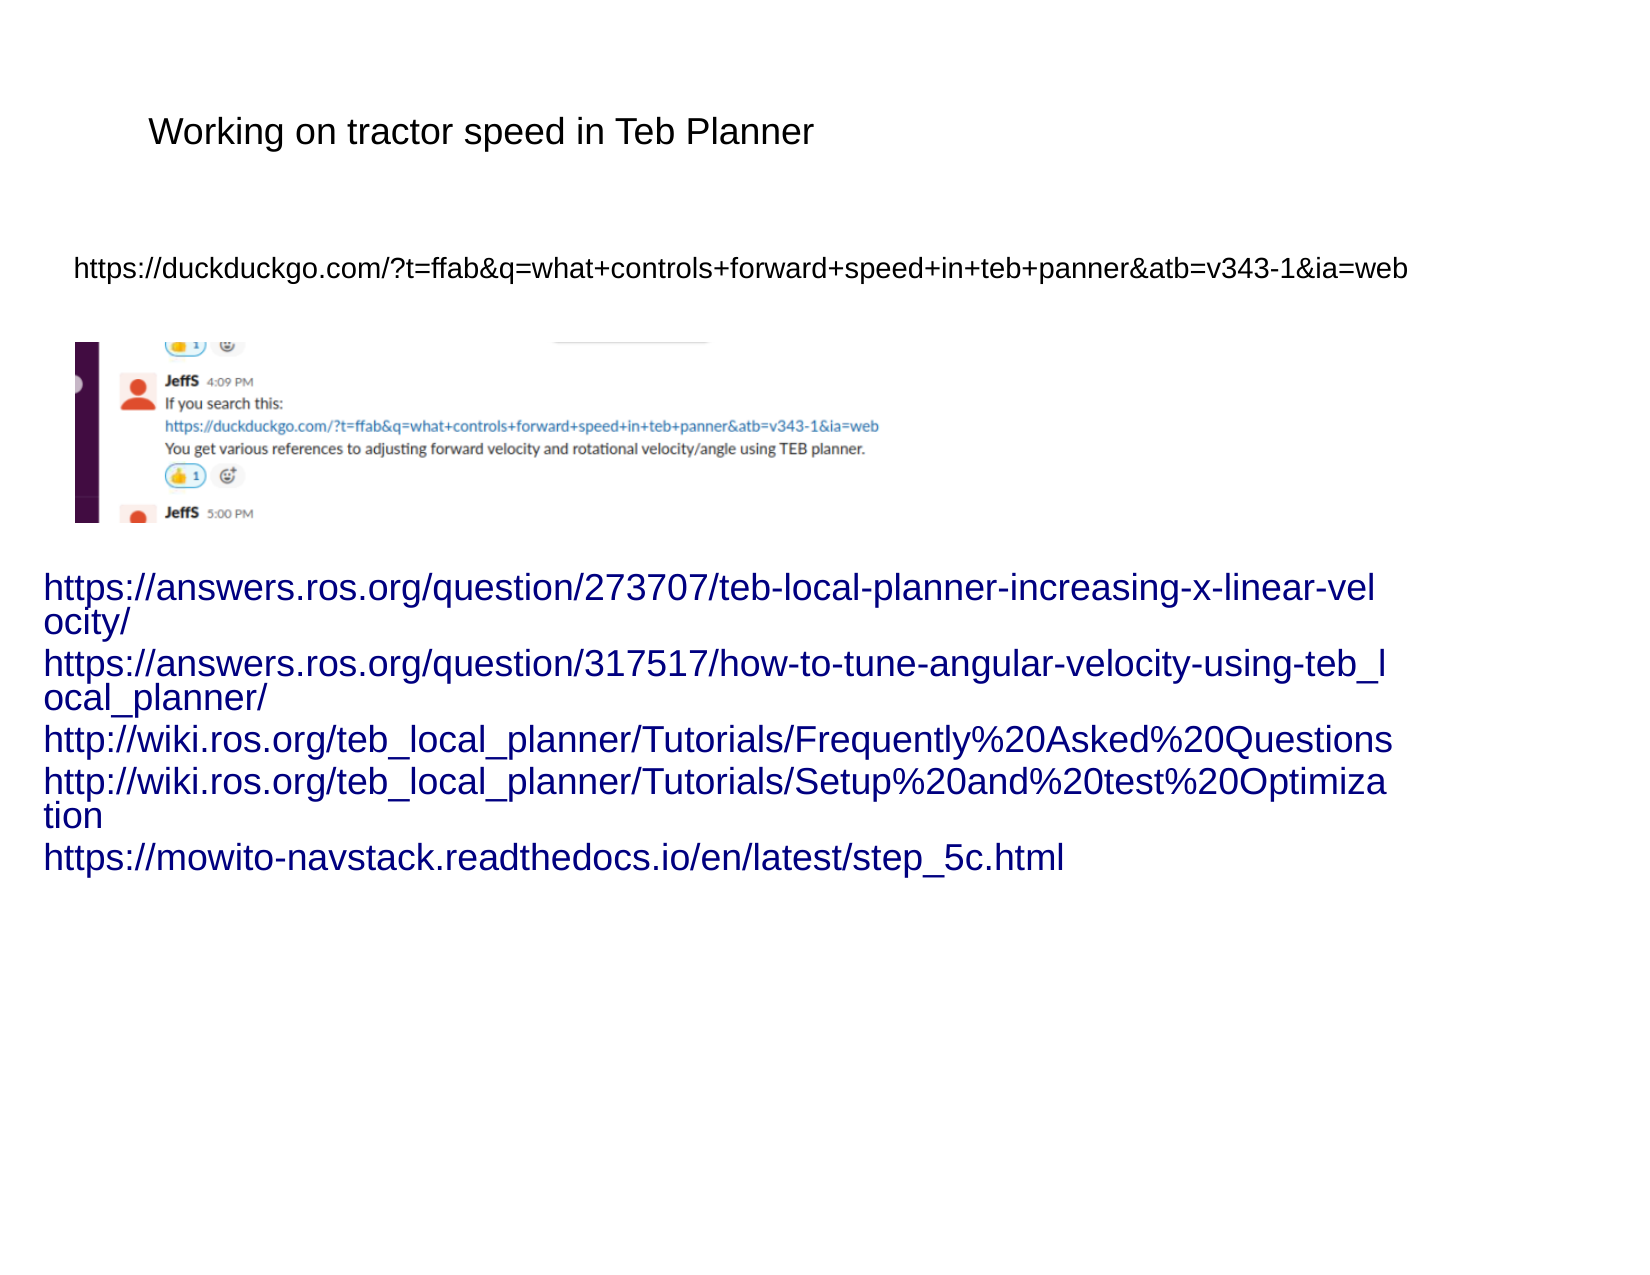

Working on tractor speed in Teb Planner
https://duckduckgo.com/?t=ffab&q=what+controls+forward+speed+in+teb+panner&atb=v343-1&ia=web
https://answers.ros.org/question/273707/teb-local-planner-increasing-x-linear-velocity/
https://answers.ros.org/question/317517/how-to-tune-angular-velocity-using-teb_local_planner/
http://wiki.ros.org/teb_local_planner/Tutorials/Frequently%20Asked%20Questions
http://wiki.ros.org/teb_local_planner/Tutorials/Setup%20and%20test%20Optimization
https://mowito-navstack.readthedocs.io/en/latest/step_5c.html